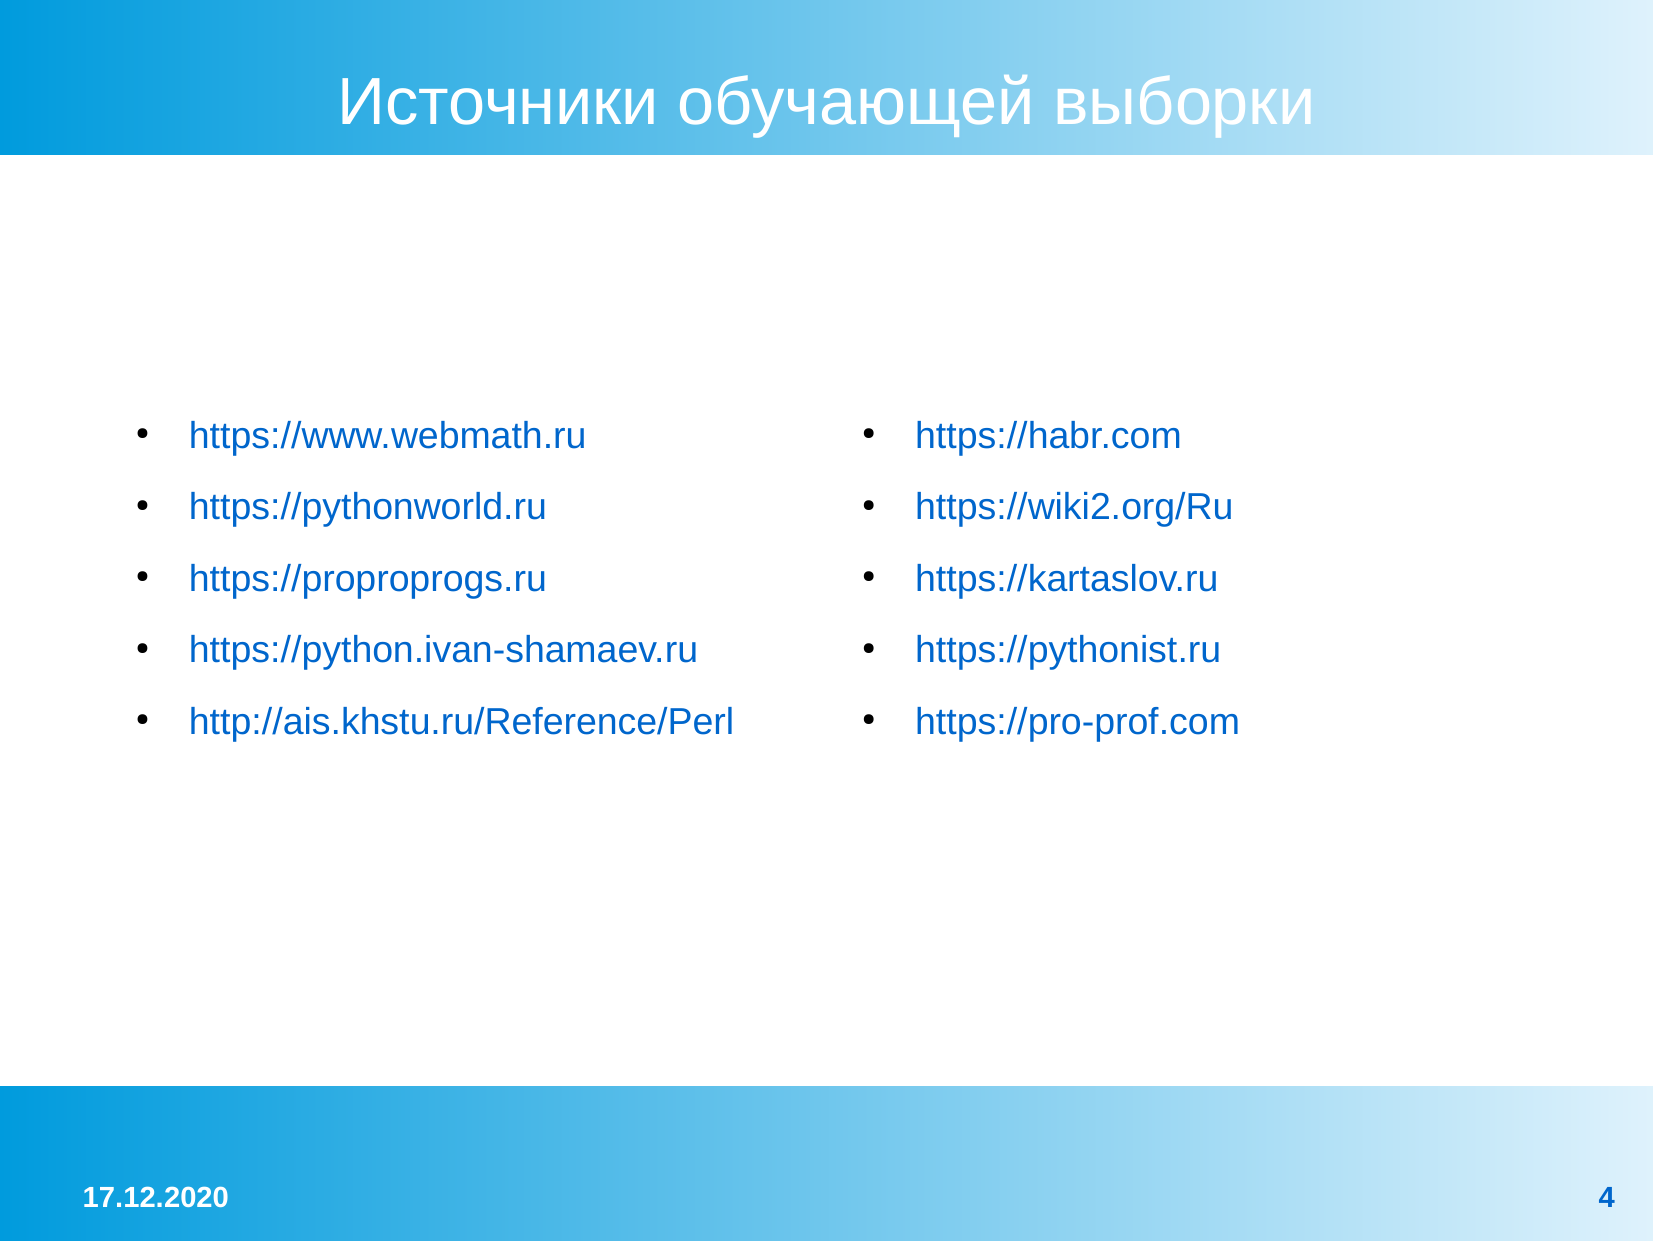

# Источники обучающей выборки
https://www.webmath.ru
https://pythonworld.ru
https://proproprogs.ru
https://python.ivan-shamaev.ru
http://ais.khstu.ru/Reference/Perl
https://habr.com
https://wiki2.org/Ru
https://kartaslov.ru
https://pythonist.ru
https://pro-prof.com
17.12.2020 4